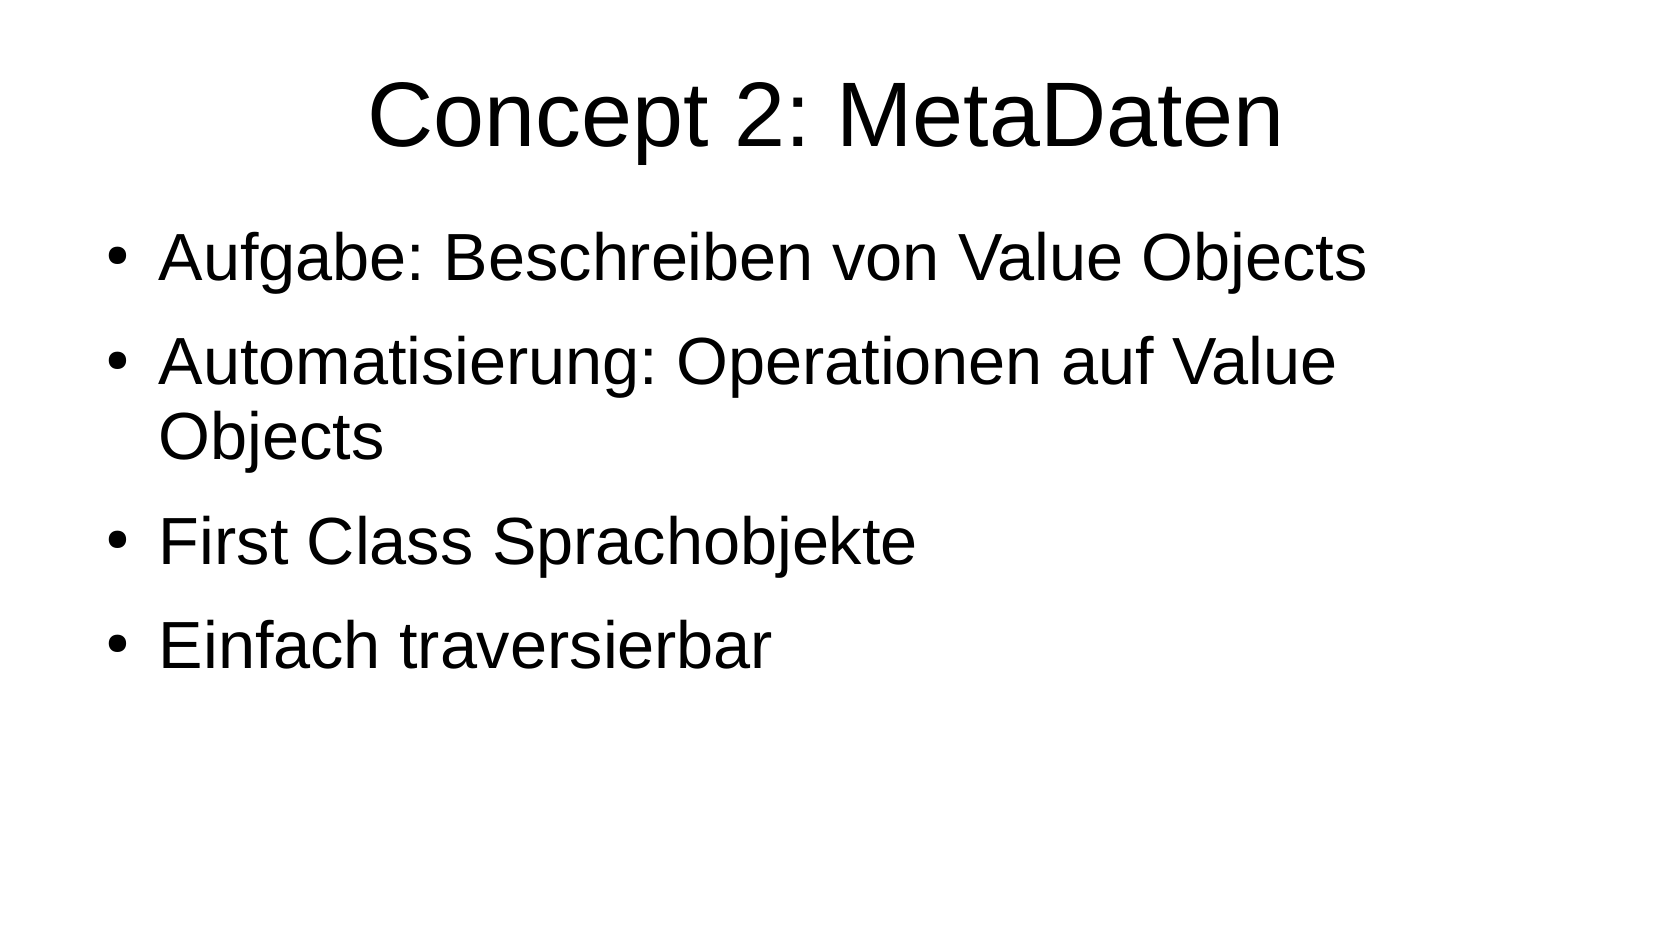

# Concept 2: MetaDaten
Aufgabe: Beschreiben von Value Objects
Automatisierung: Operationen auf Value Objects
First Class Sprachobjekte
Einfach traversierbar